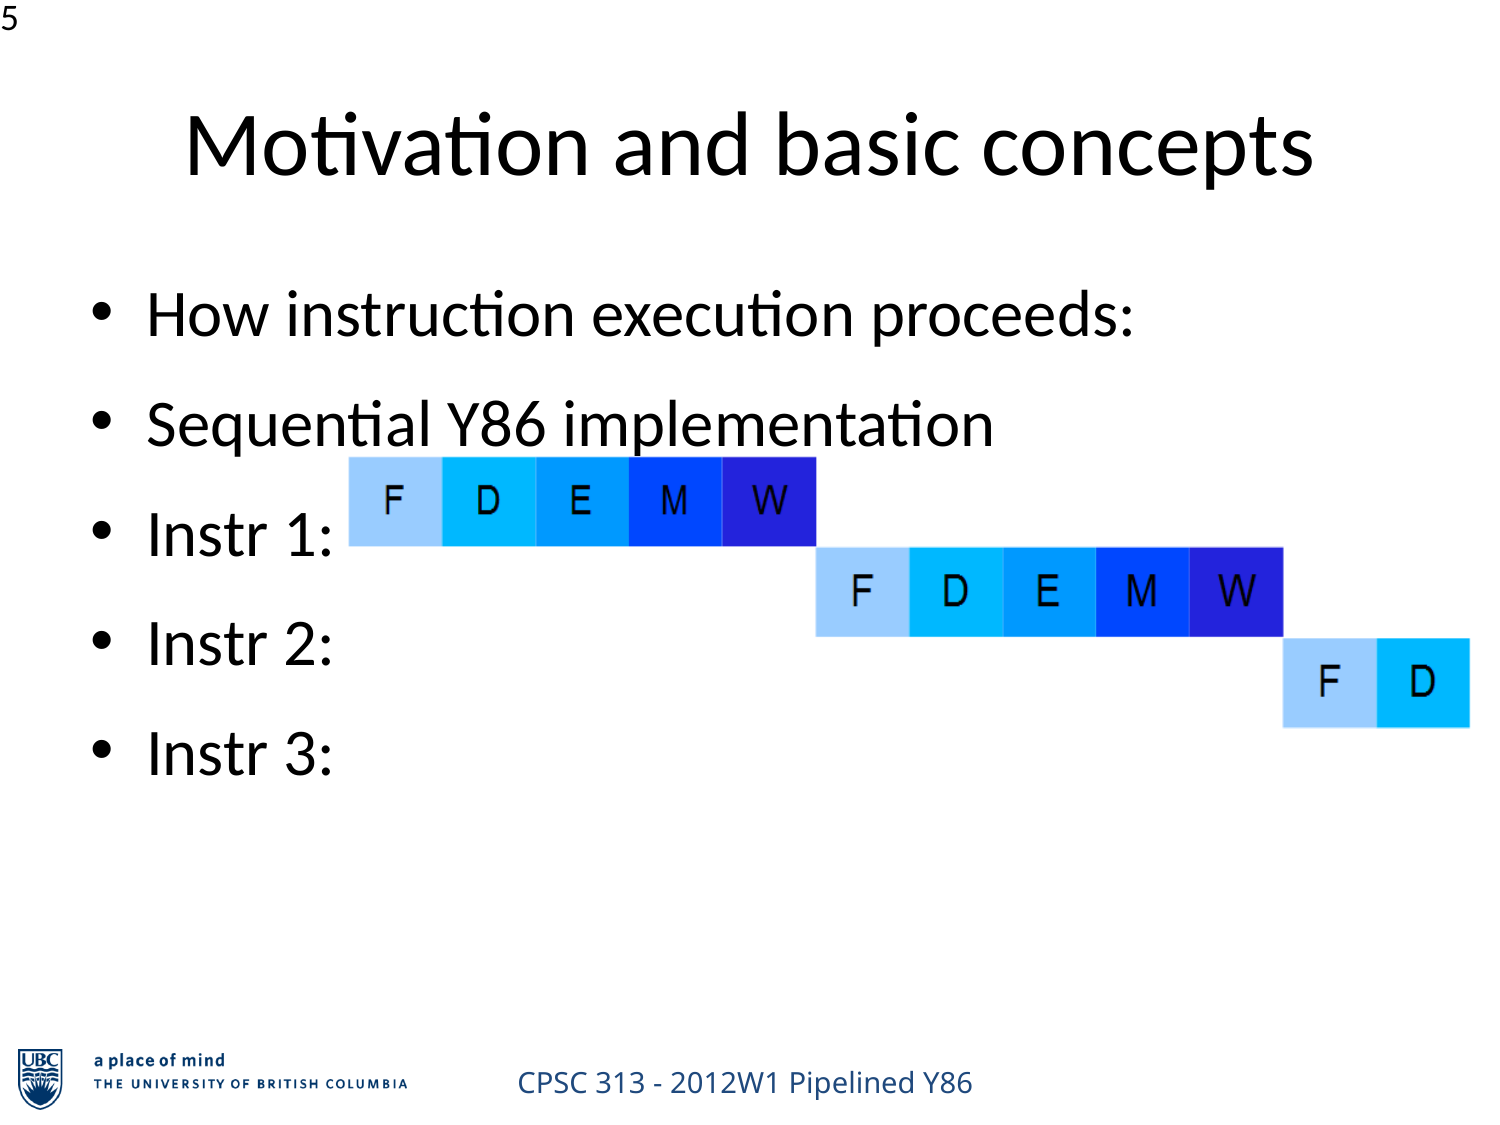

5
# Motivation and basic concepts
How instruction execution proceeds:
Sequential Y86 implementation
Instr 1:
Instr 2:
Instr 3: